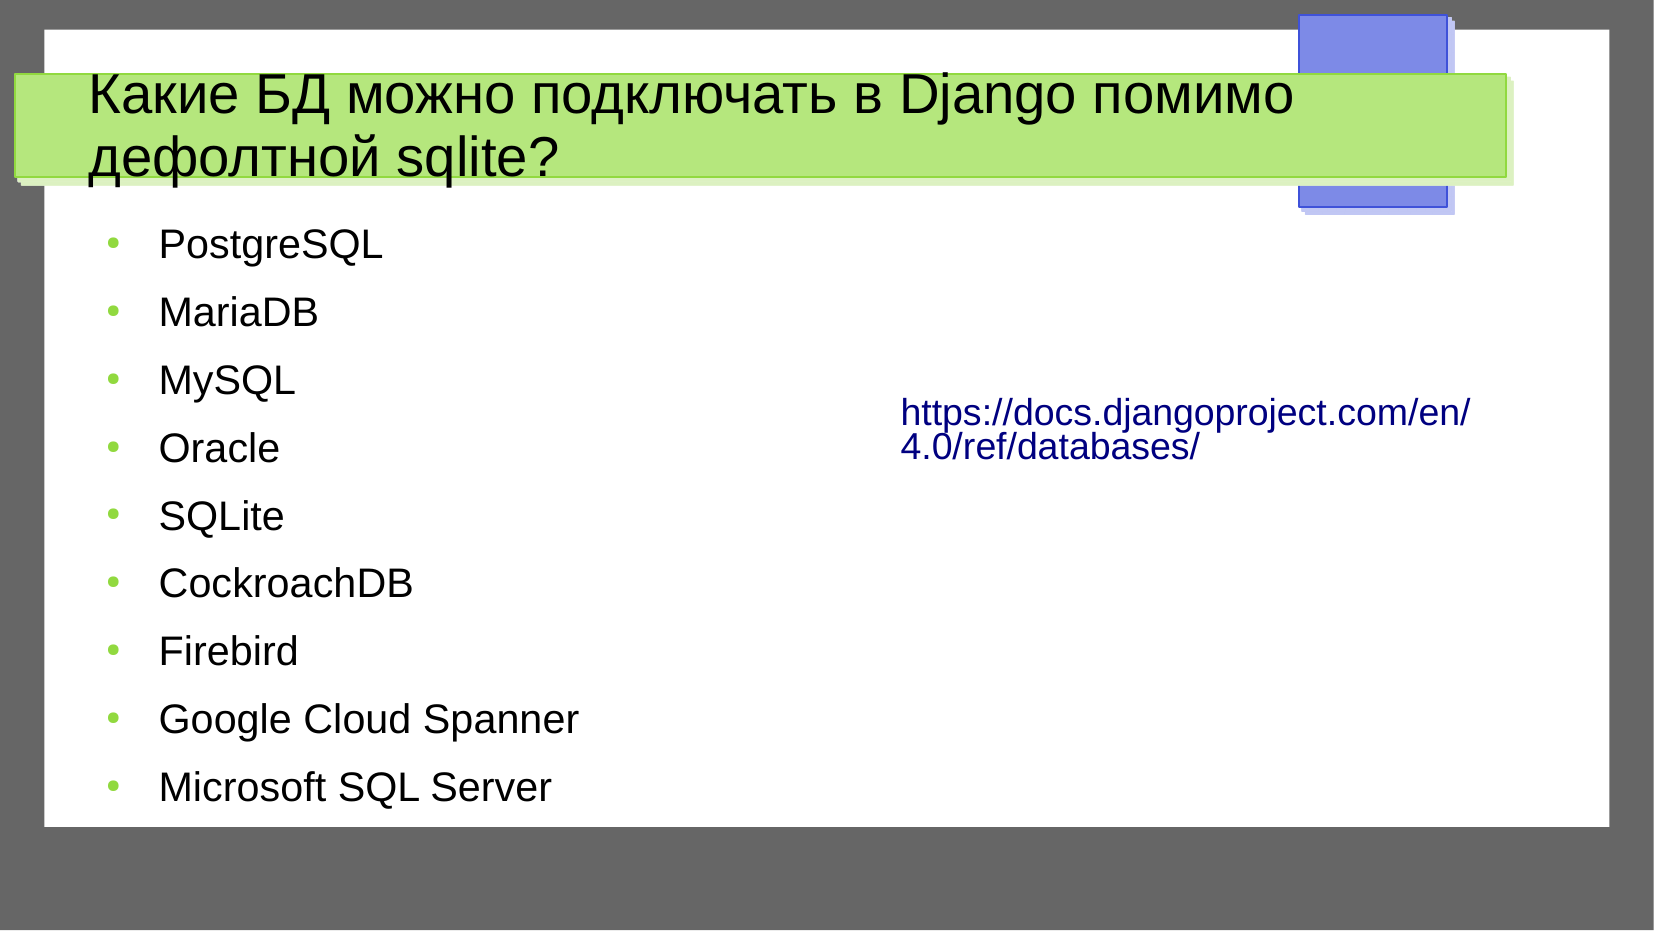

# Какие БД можно подключать в Django помимо дефолтной sqlite?
PostgreSQL
MariaDB
MySQL
Oracle
SQLite
CockroachDB
Firebird
Google Cloud Spanner
Microsoft SQL Server
https://docs.djangoproject.com/en/4.0/ref/databases/